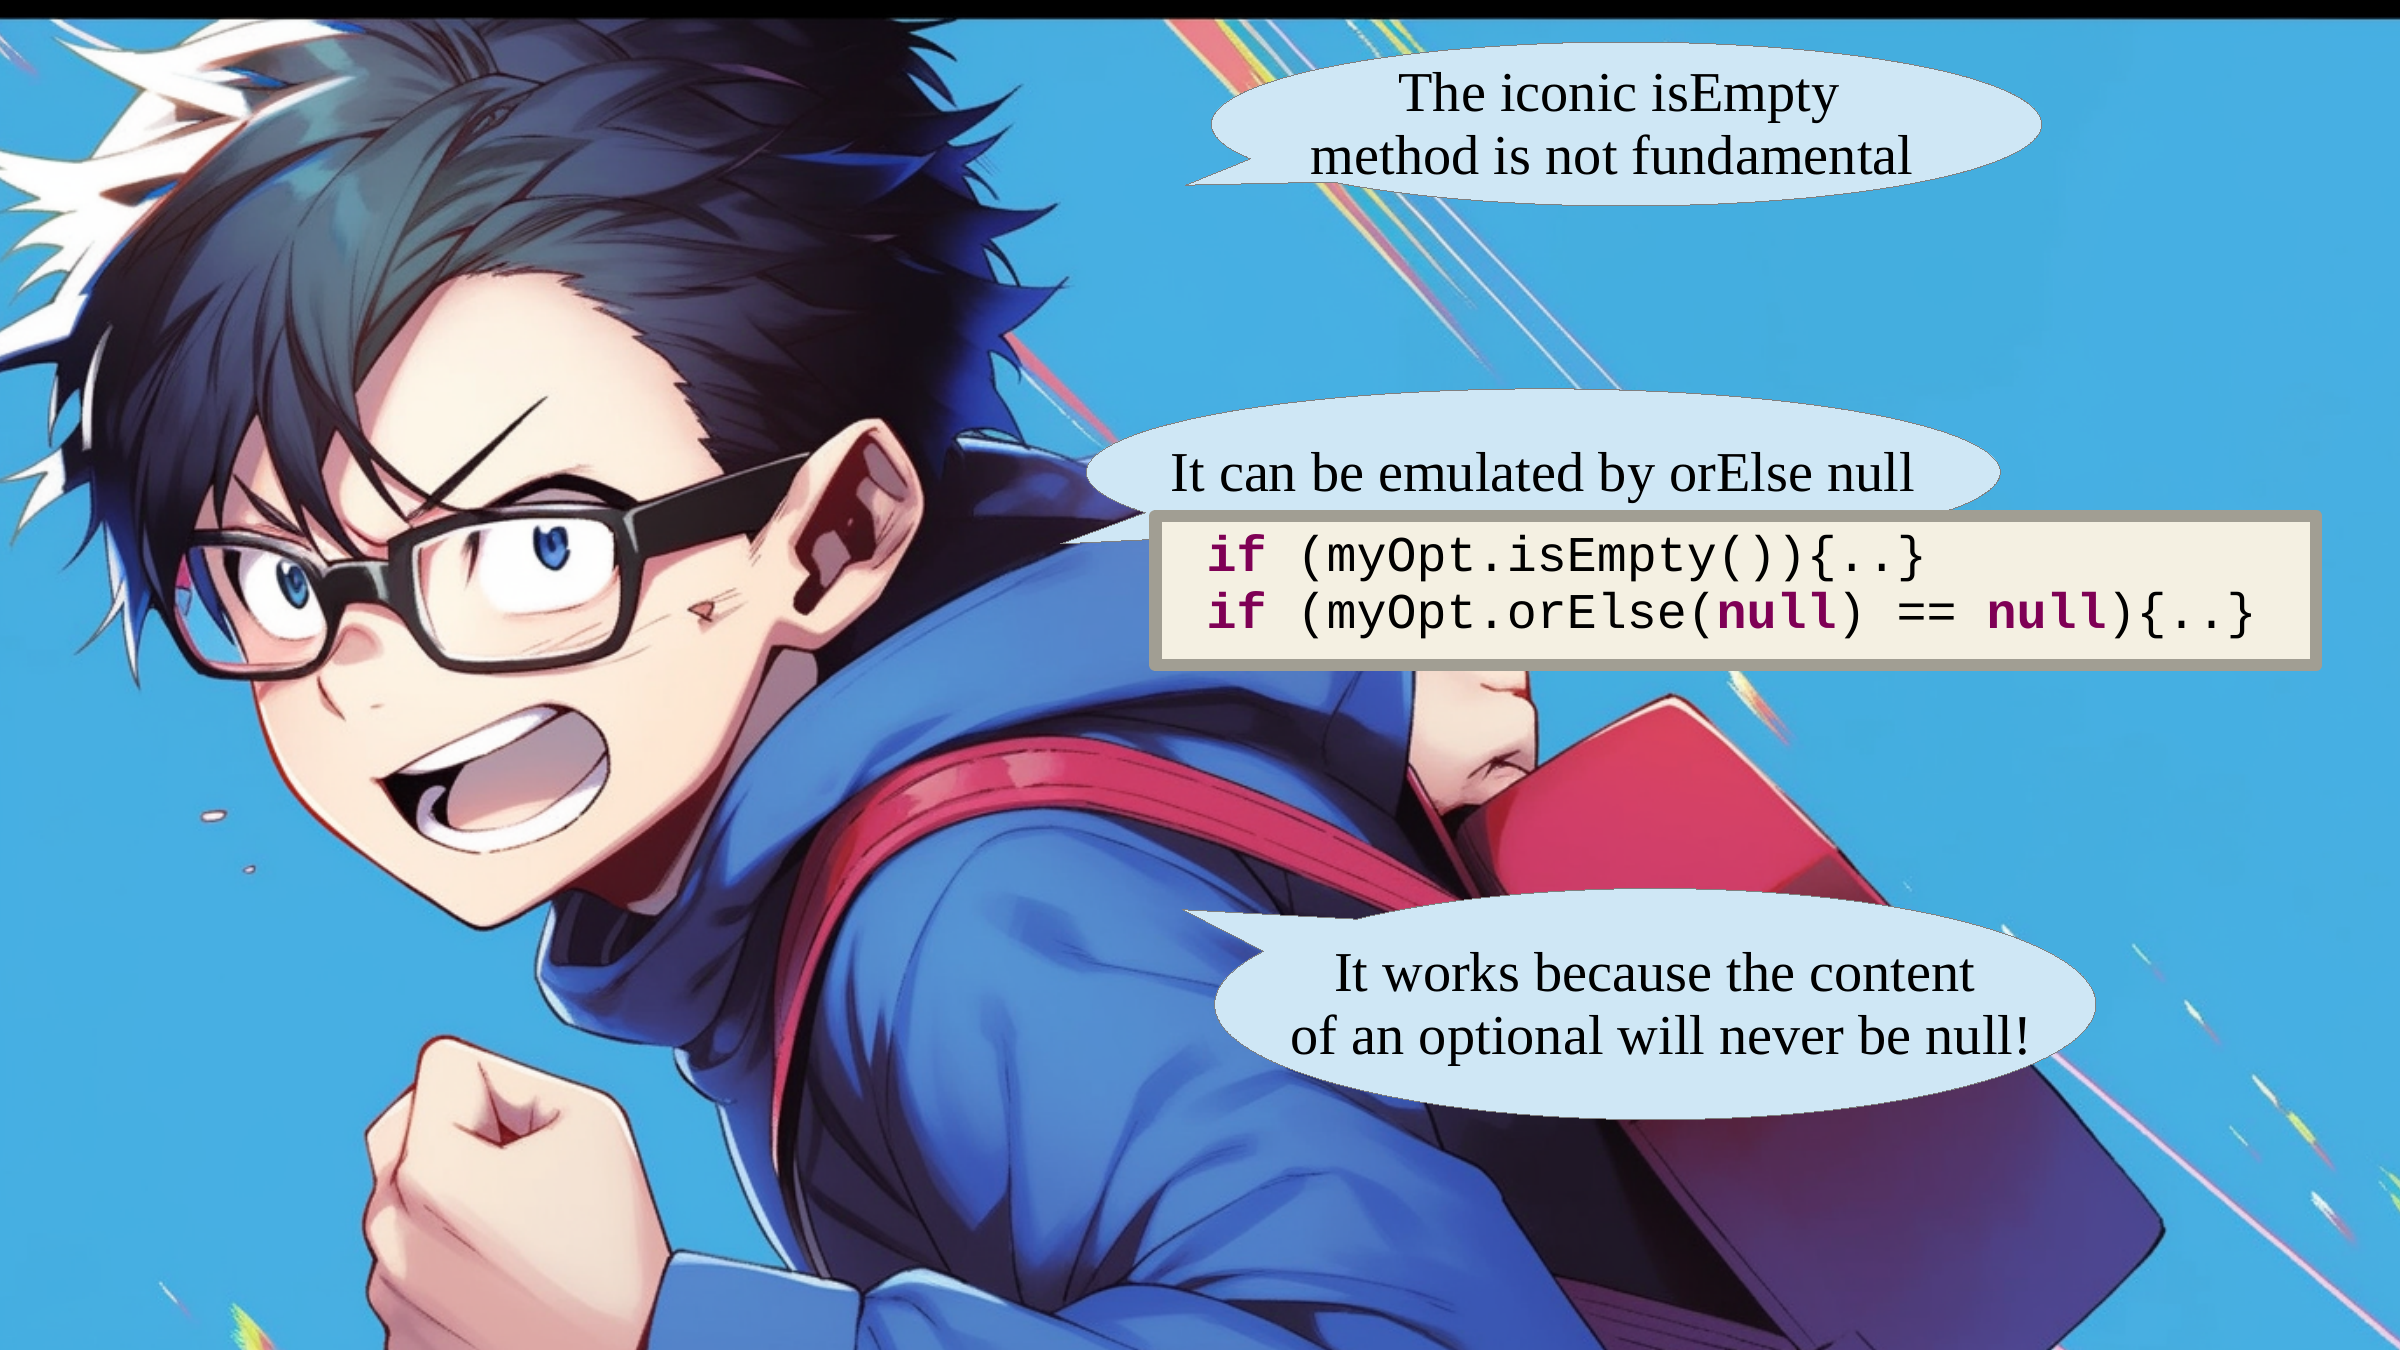

The iconic isEmpty
method is not fundamental
It can be emulated by orElse null
 if (myOpt.isEmpty()){..}
 if (myOpt.orElse(null) == null){..}
It works because the content
 of an optional will never be null!